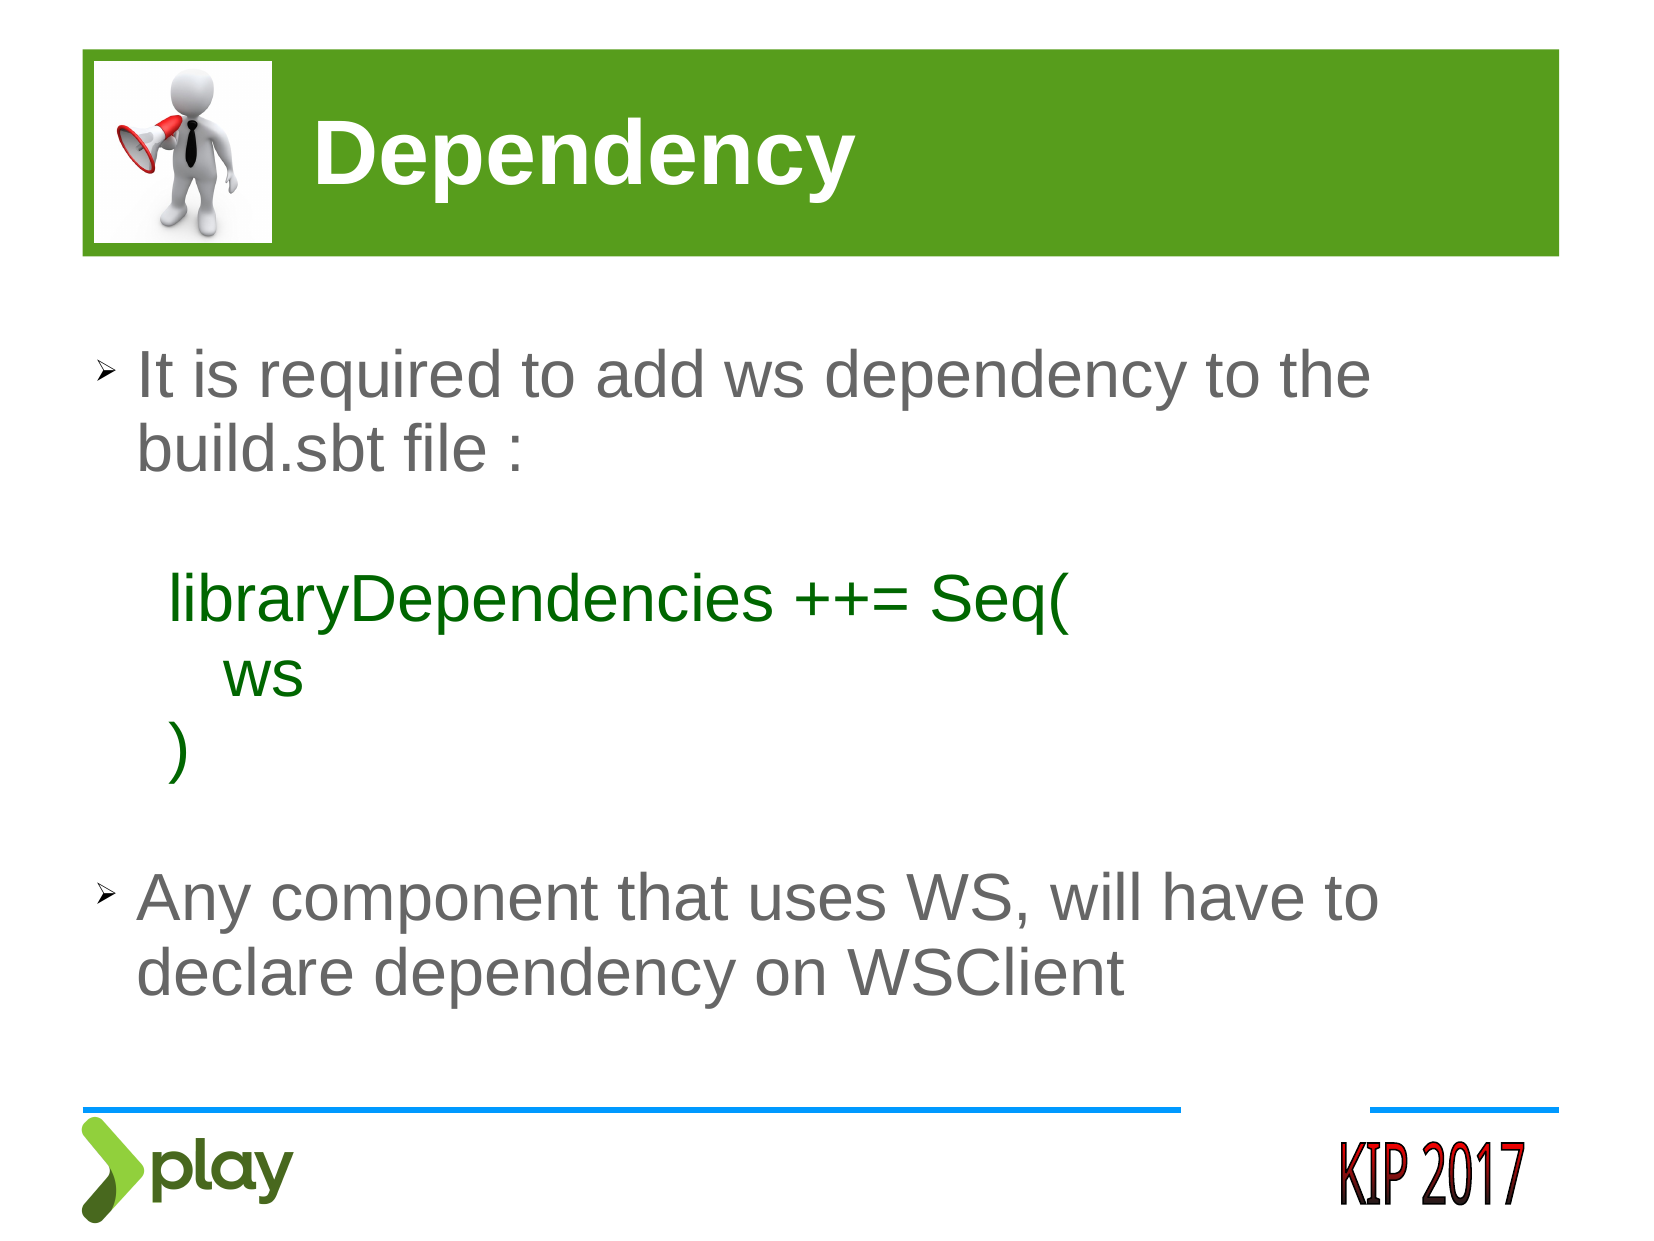

# Dependency
 It is required to add ws dependency to the
 build.sbt file :
	libraryDependencies ++= Seq(
 	 ws
	)
 Any component that uses WS, will have to
 declare dependency on WSClient